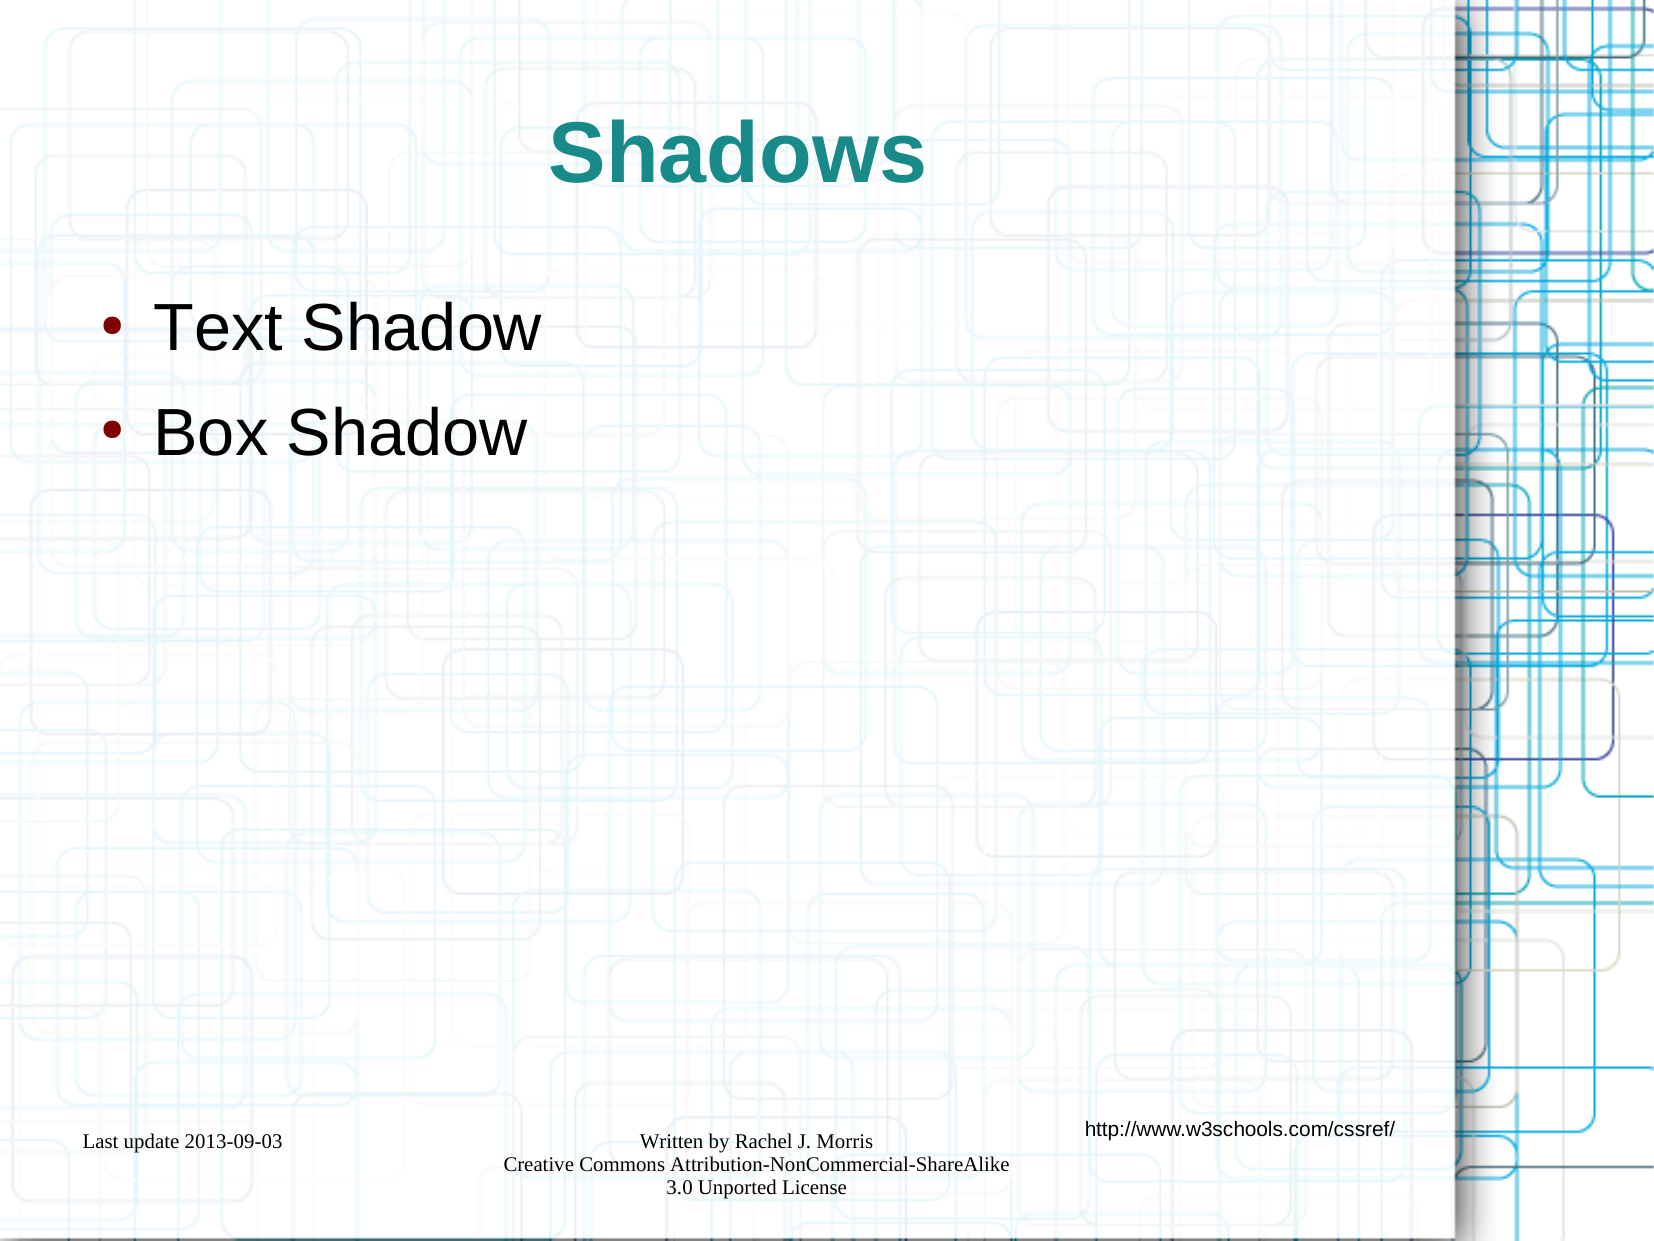

# Shadows
Text Shadow
Box Shadow
http://www.w3schools.com/cssref/